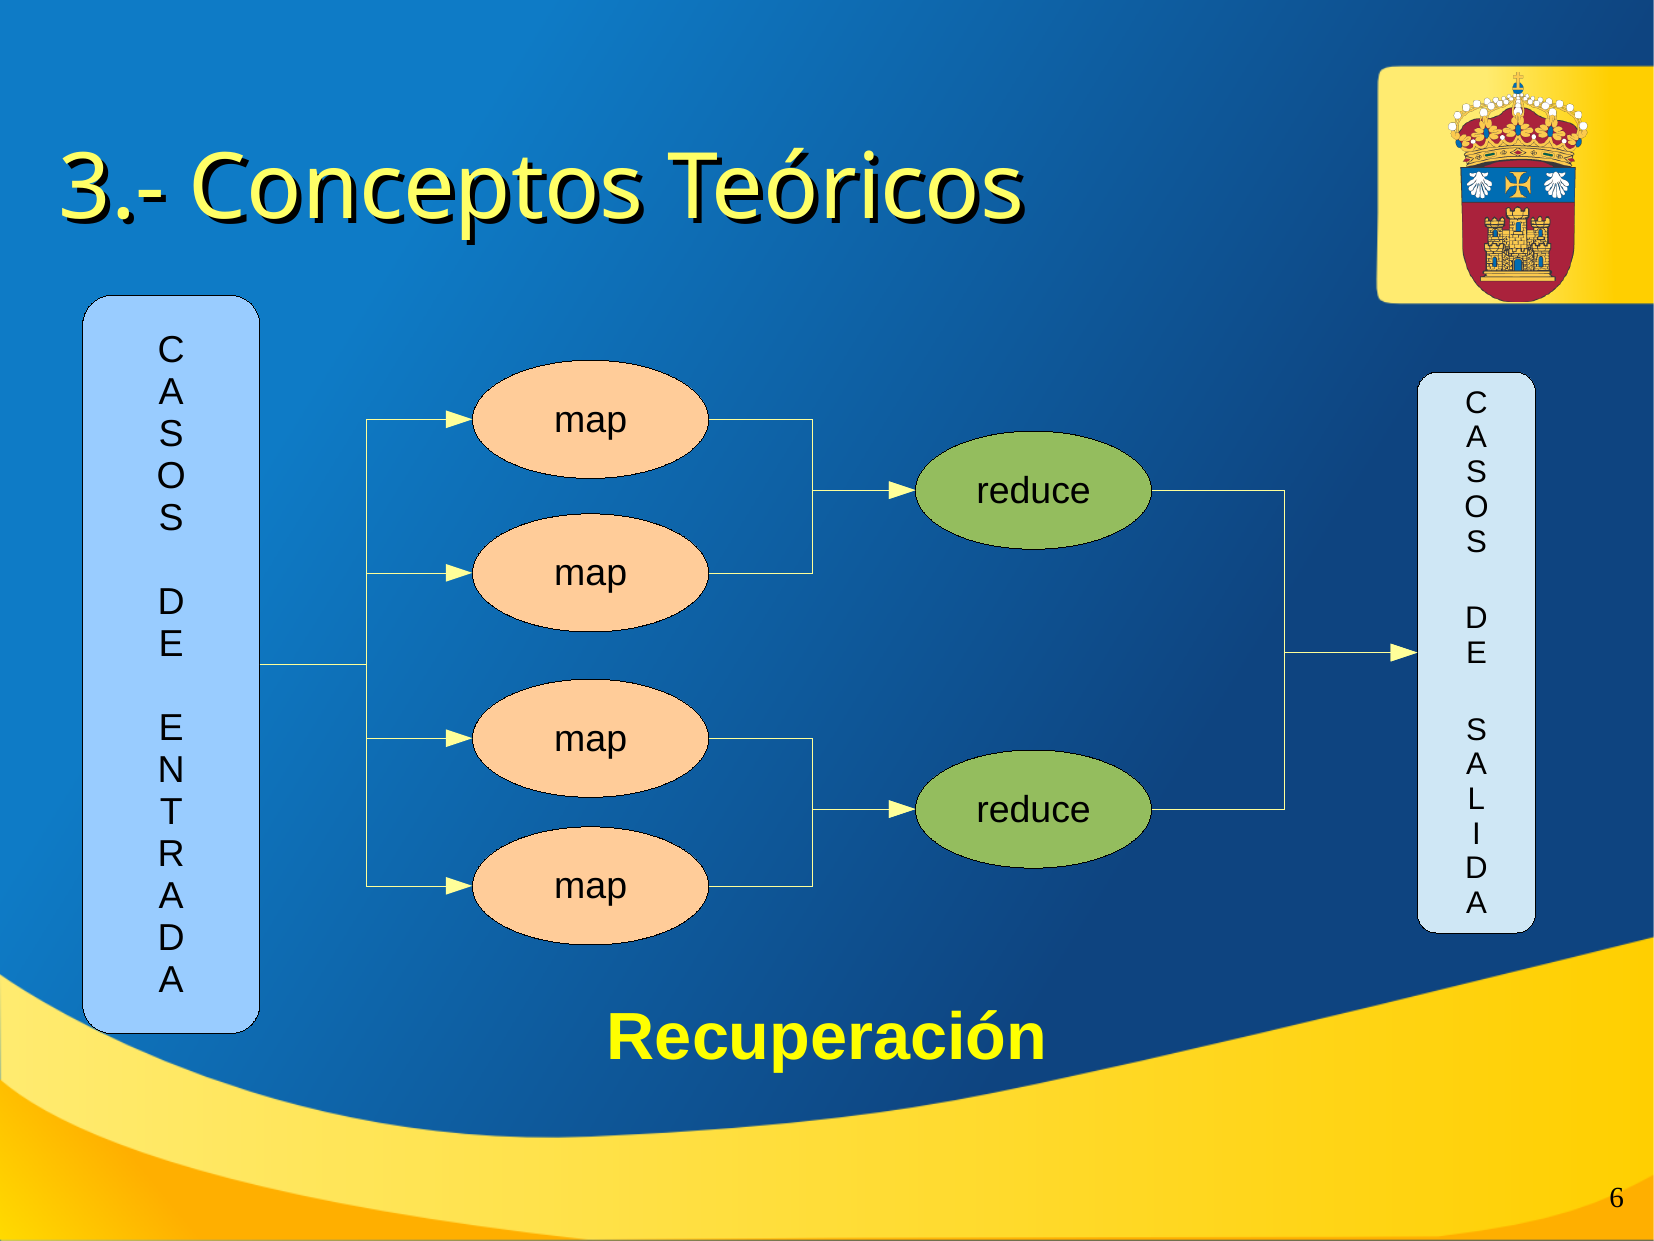

# 3.- Conceptos Teóricos
C
A
S
O
S
D
E
E
N
T
R
A
D
A
map
C
A
S
O
S
D
E
S
A
L
I
D
A
reduce
map
map
reduce
map
Recuperación
6